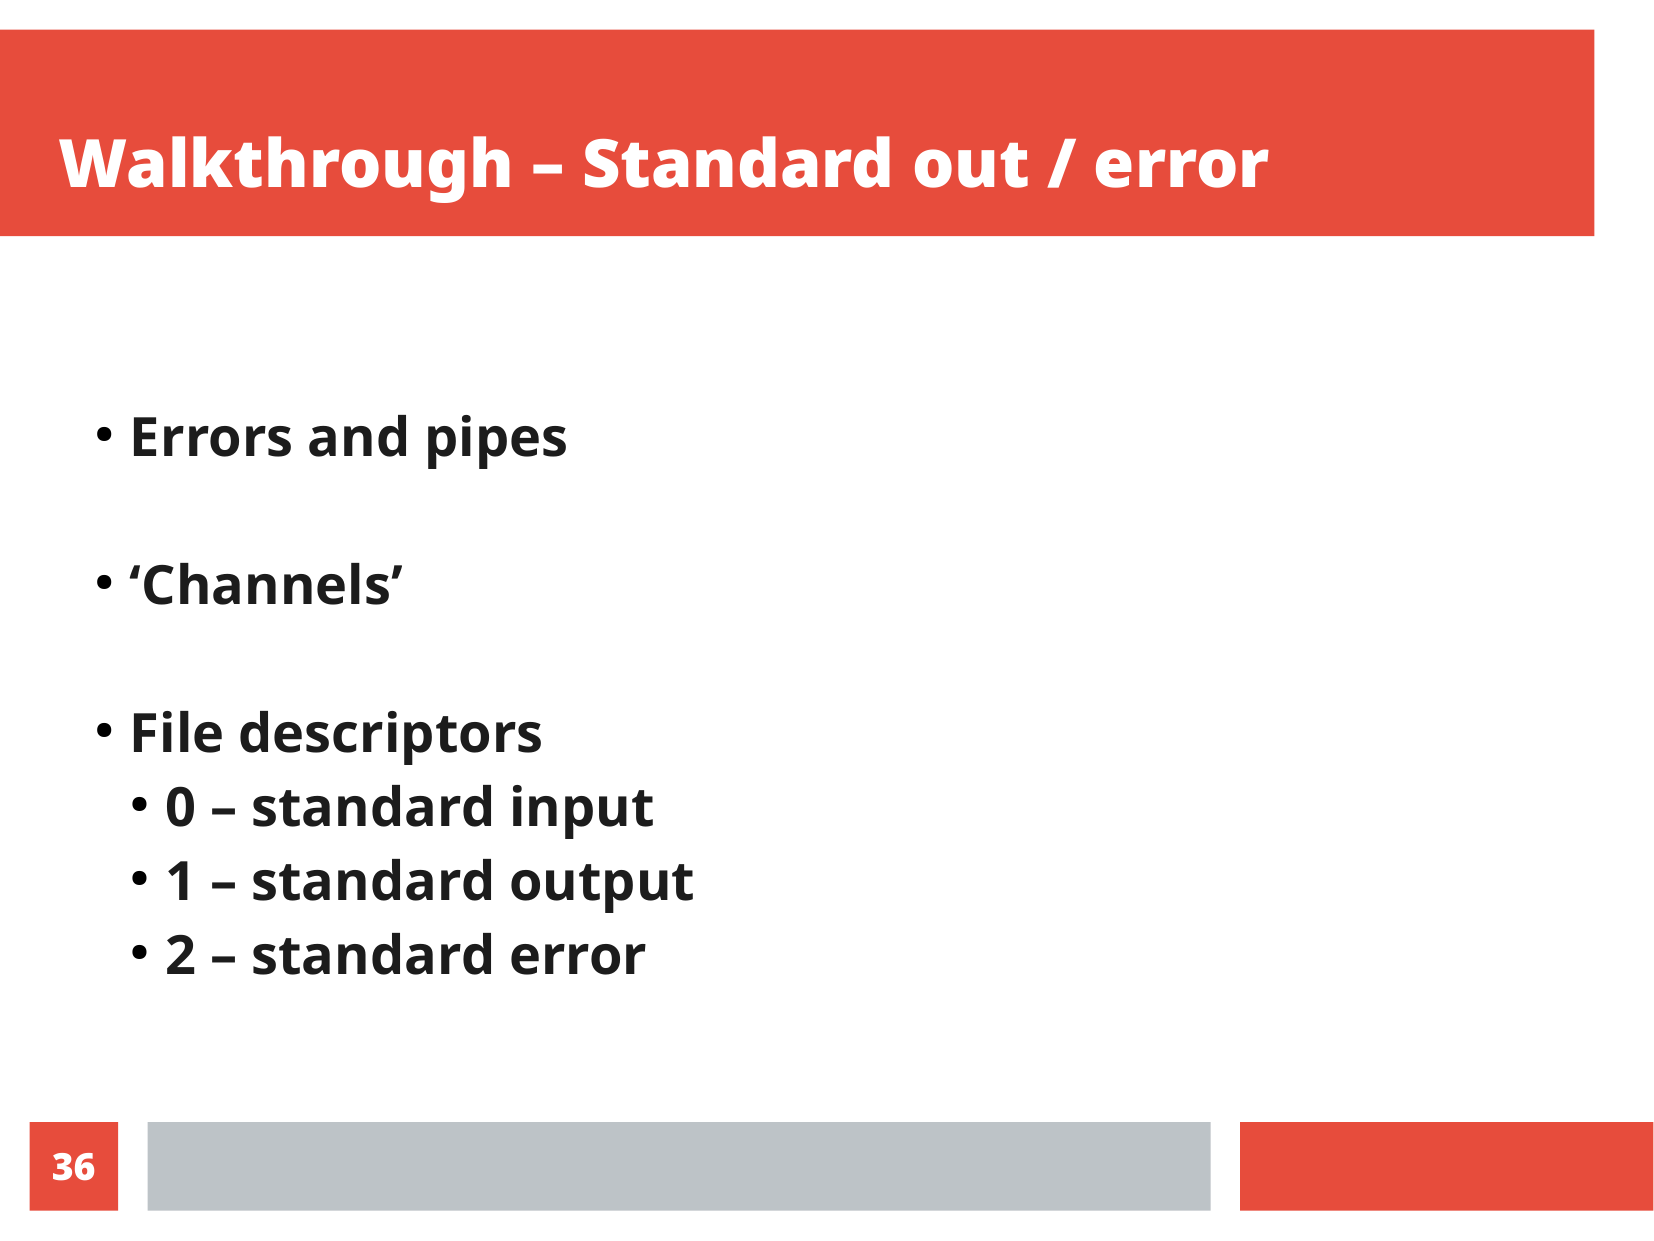

# Walkthrough – Standard out / error
Errors and pipes
‘Channels’
File descriptors
0 – standard input
1 – standard output
2 – standard error
36